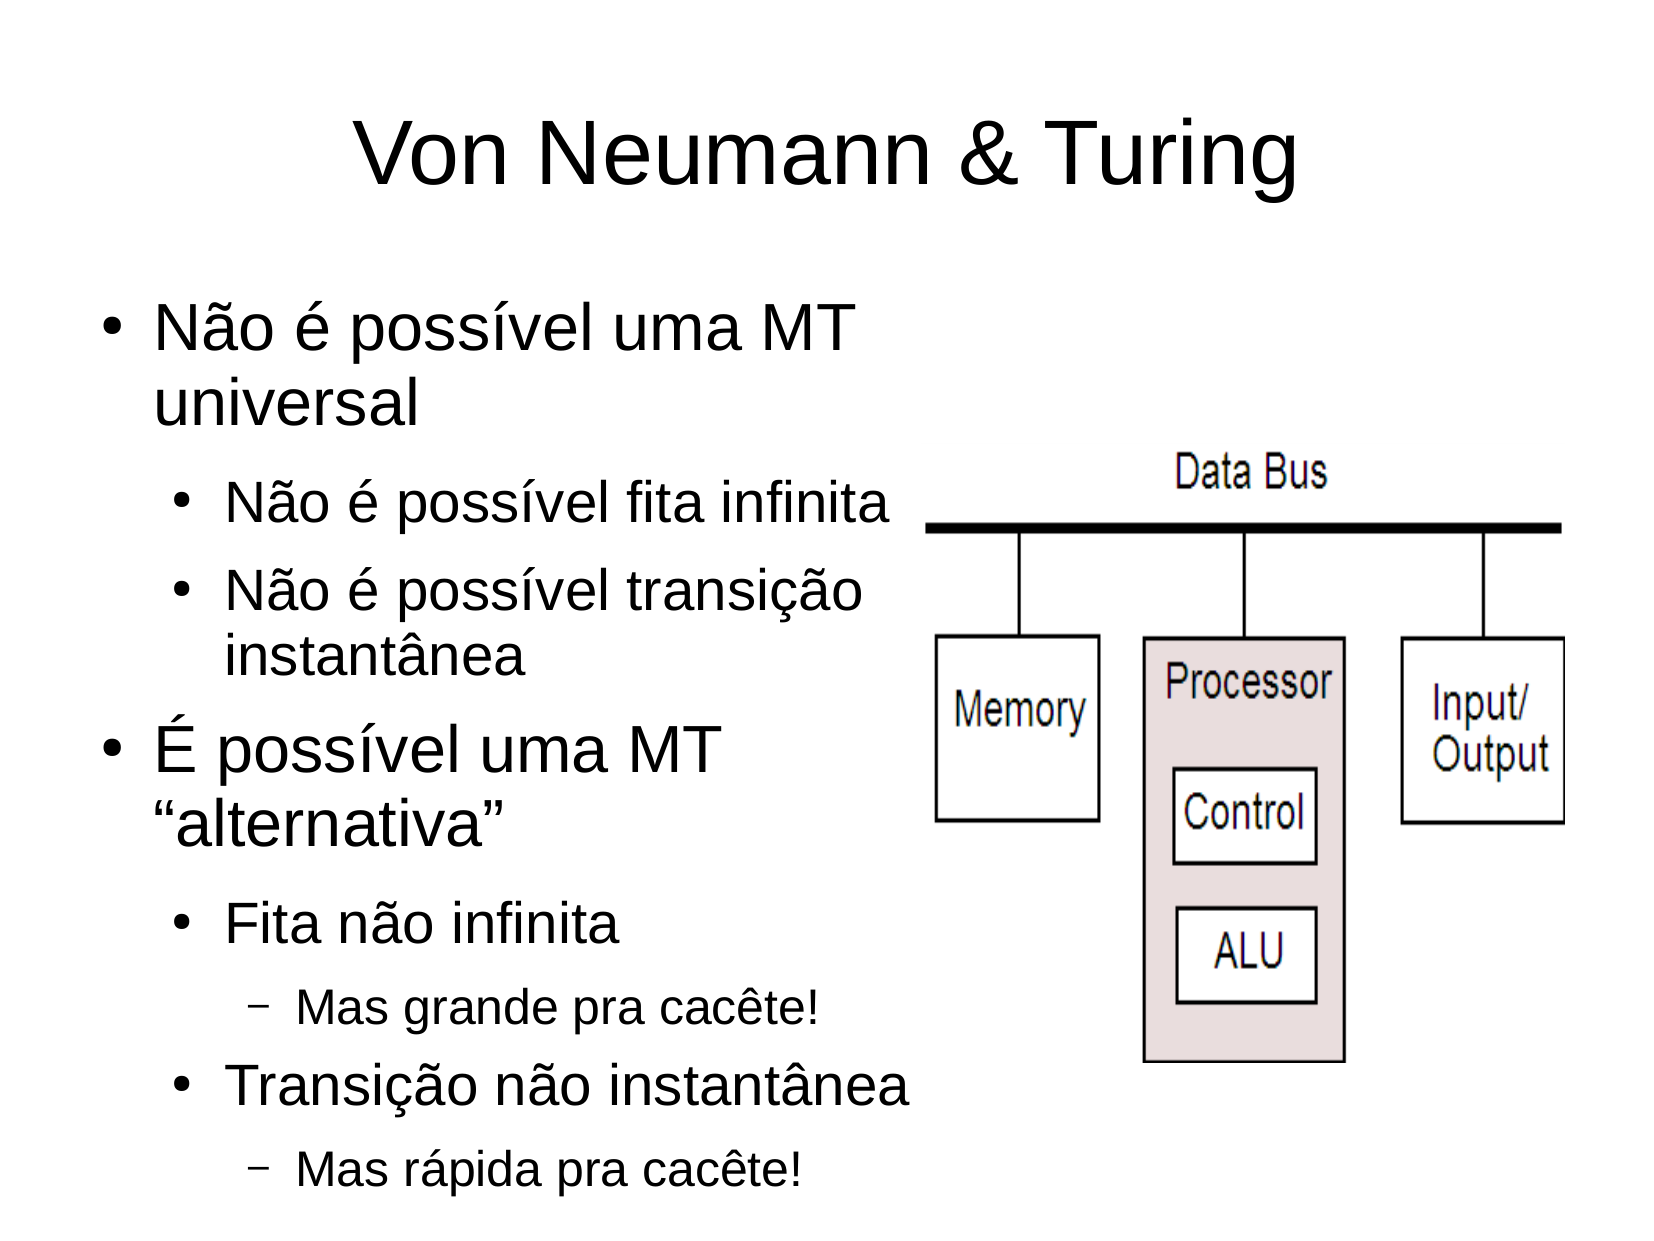

# Von Neumann & Turing
Não é possível uma MT universal
Não é possível fita infinita
Não é possível transição instantânea
É possível uma MT “alternativa”
Fita não infinita
Mas grande pra cacête!
Transição não instantânea
Mas rápida pra cacête!